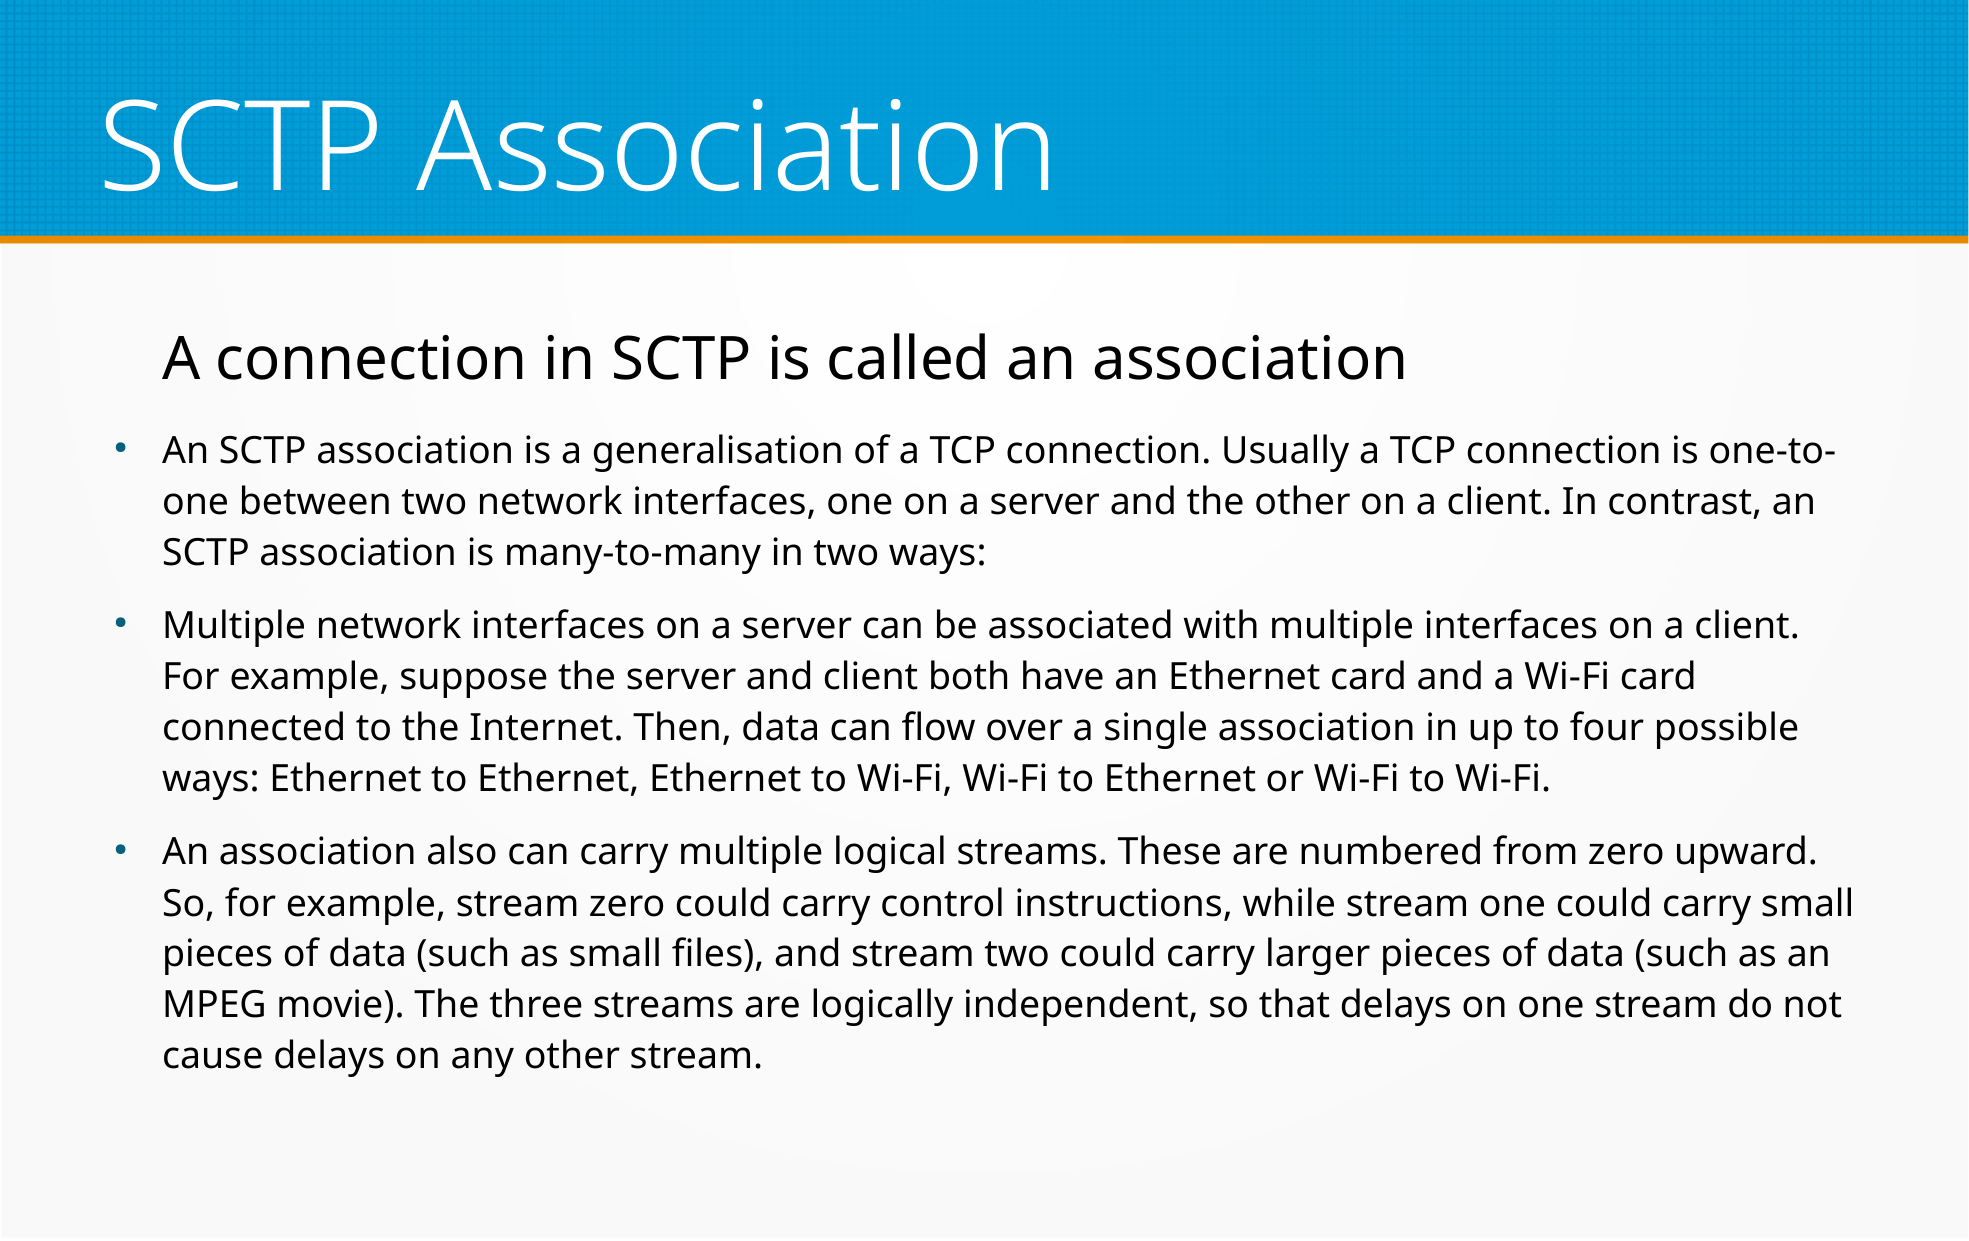

# SCTP Association
A connection in SCTP is called an association
An SCTP association is a generalisation of a TCP connection. Usually a TCP connection is one-to-one between two network interfaces, one on a server and the other on a client. In contrast, an SCTP association is many-to-many in two ways:
Multiple network interfaces on a server can be associated with multiple interfaces on a client. For example, suppose the server and client both have an Ethernet card and a Wi-Fi card connected to the Internet. Then, data can flow over a single association in up to four possible ways: Ethernet to Ethernet, Ethernet to Wi-Fi, Wi-Fi to Ethernet or Wi-Fi to Wi-Fi.
An association also can carry multiple logical streams. These are numbered from zero upward. So, for example, stream zero could carry control instructions, while stream one could carry small pieces of data (such as small files), and stream two could carry larger pieces of data (such as an MPEG movie). The three streams are logically independent, so that delays on one stream do not cause delays on any other stream.